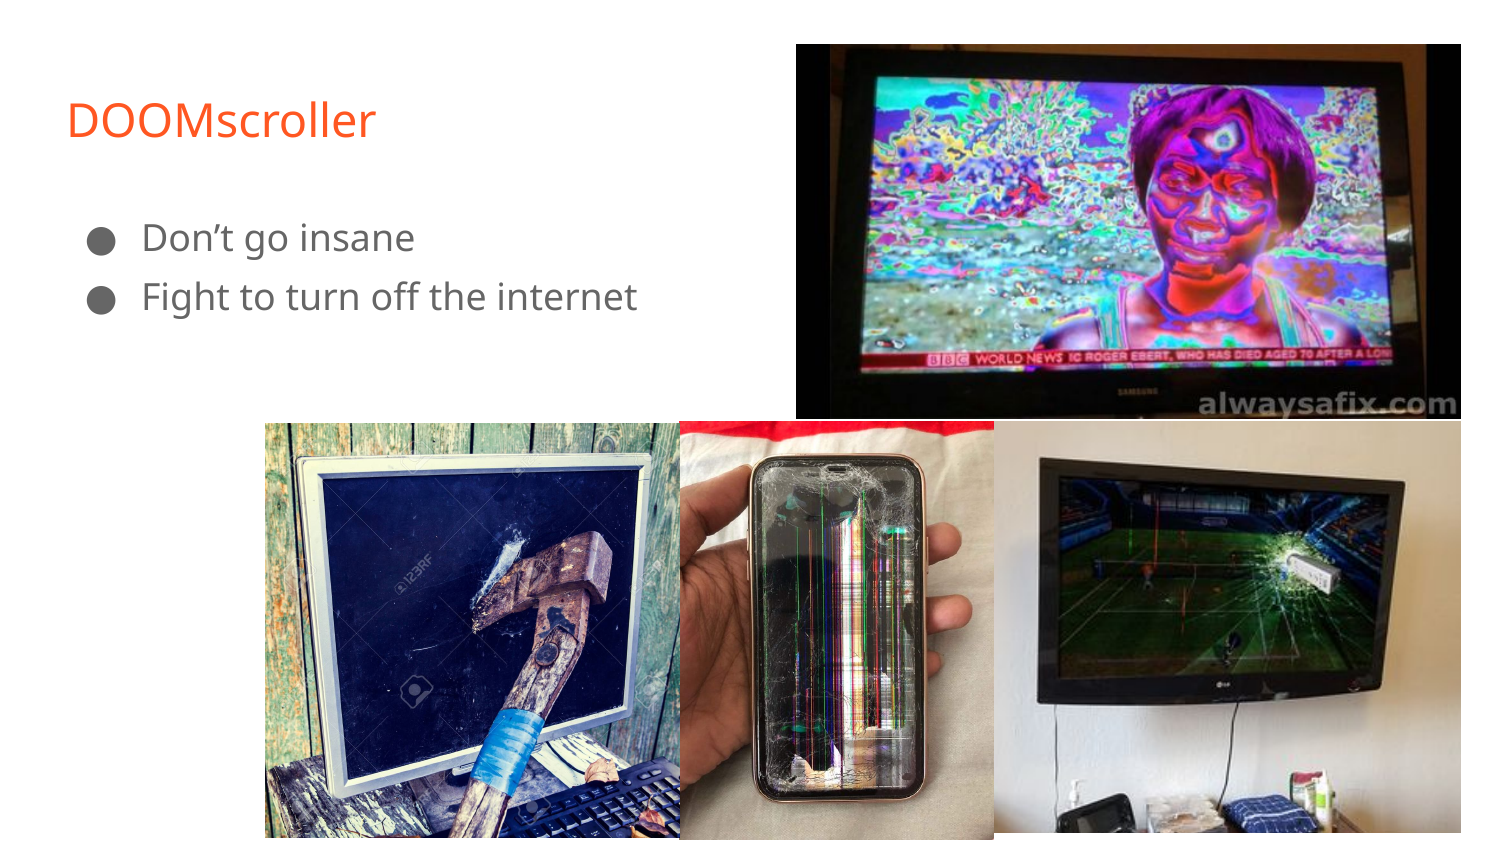

# DOOMscroller
Don’t go insane
Fight to turn off the internet